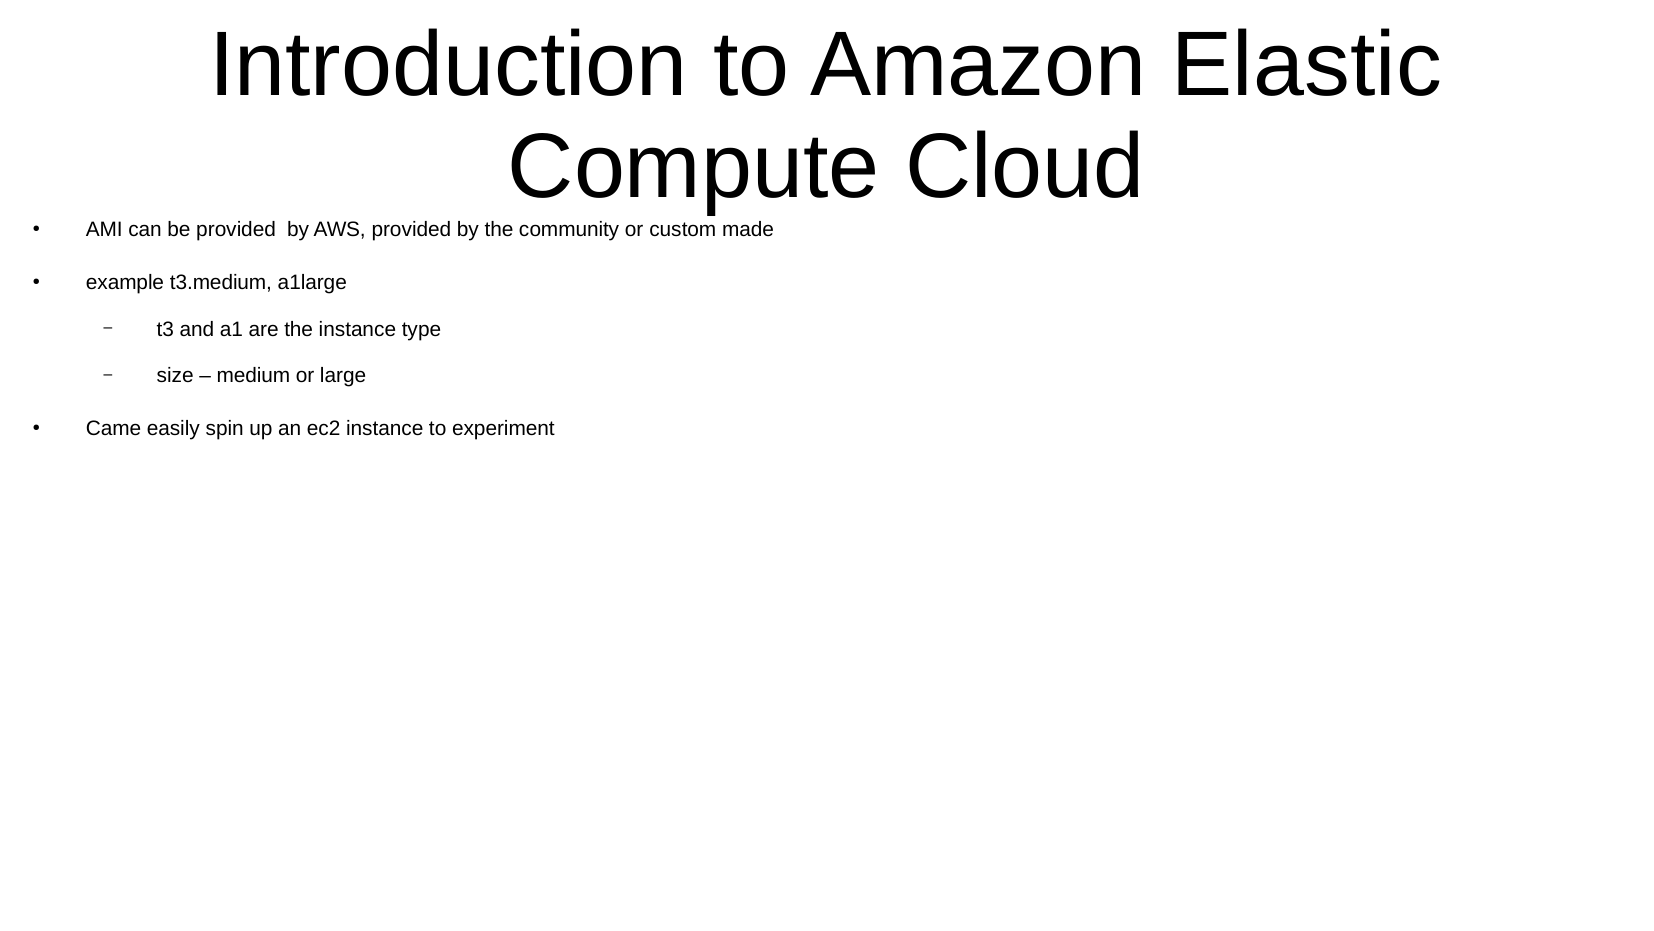

# Introduction to Amazon Elastic Compute Cloud
AMI can be provided by AWS, provided by the community or custom made
example t3.medium, a1large
t3 and a1 are the instance type
size – medium or large
Came easily spin up an ec2 instance to experiment